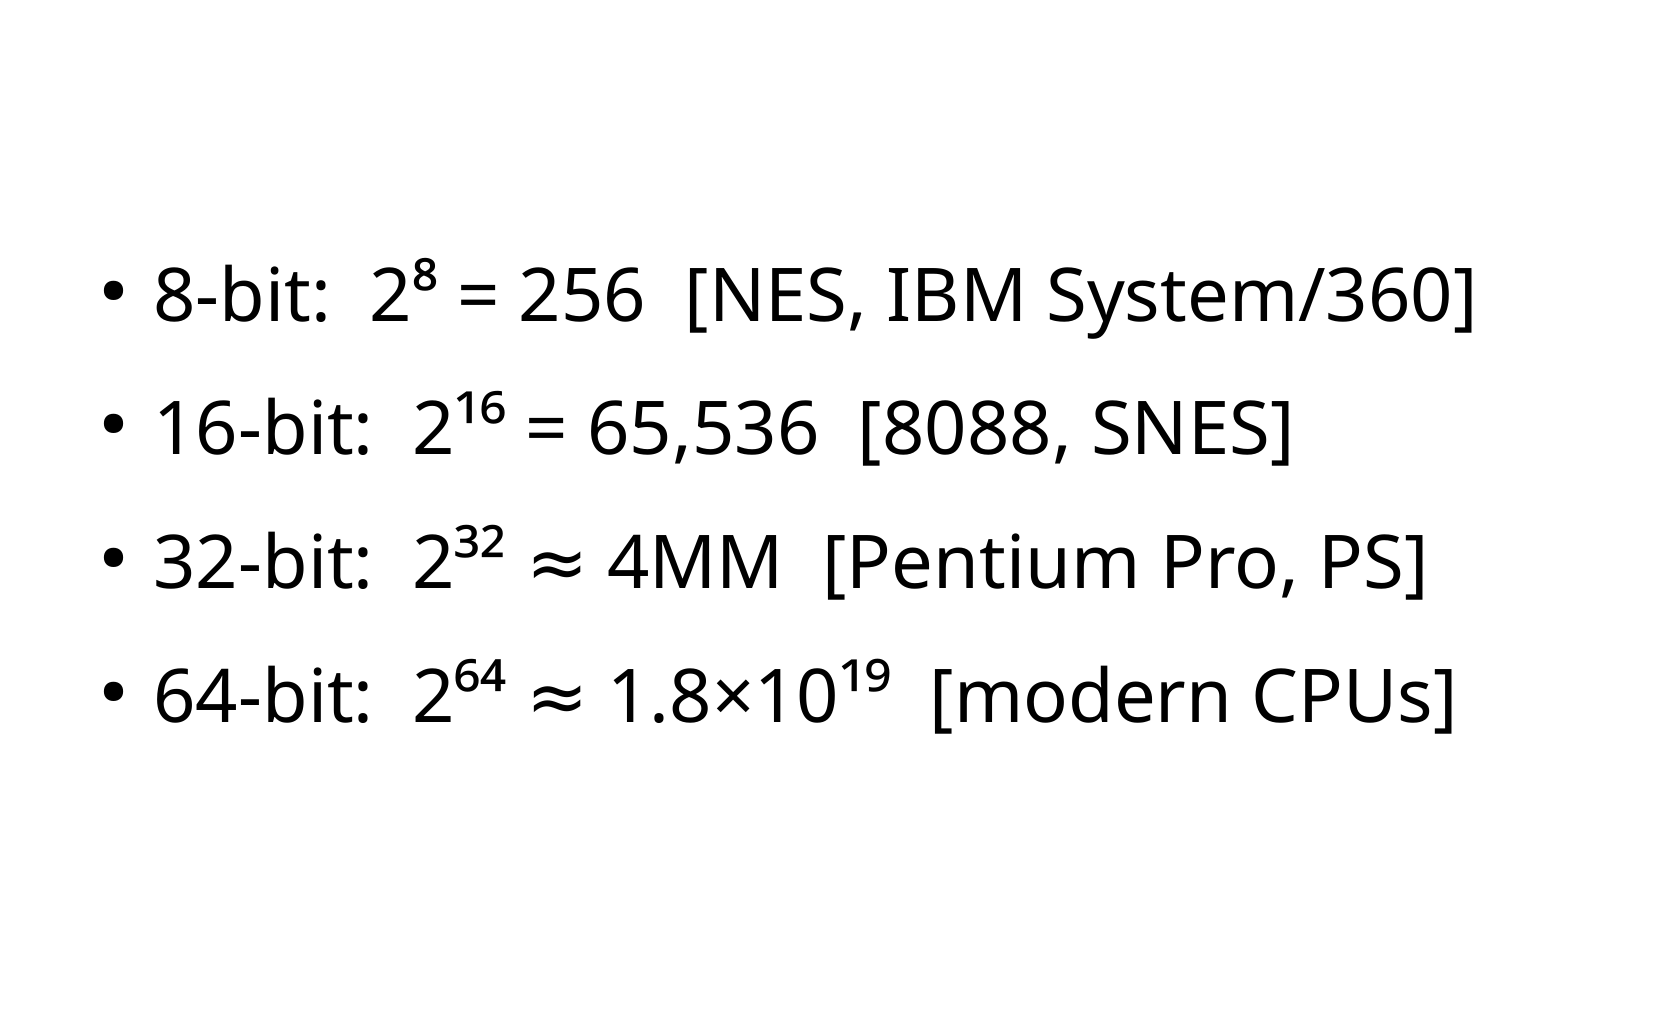

# 8-bit: 2⁸ = 256 [NES, IBM System/360]
16-bit: 2¹⁶ = 65,536 [8088, SNES]
32-bit: 2³² ≈ 4MM [Pentium Pro, PS]
64-bit: 2⁶⁴ ≈ 1.8×10¹⁹ [modern CPUs]